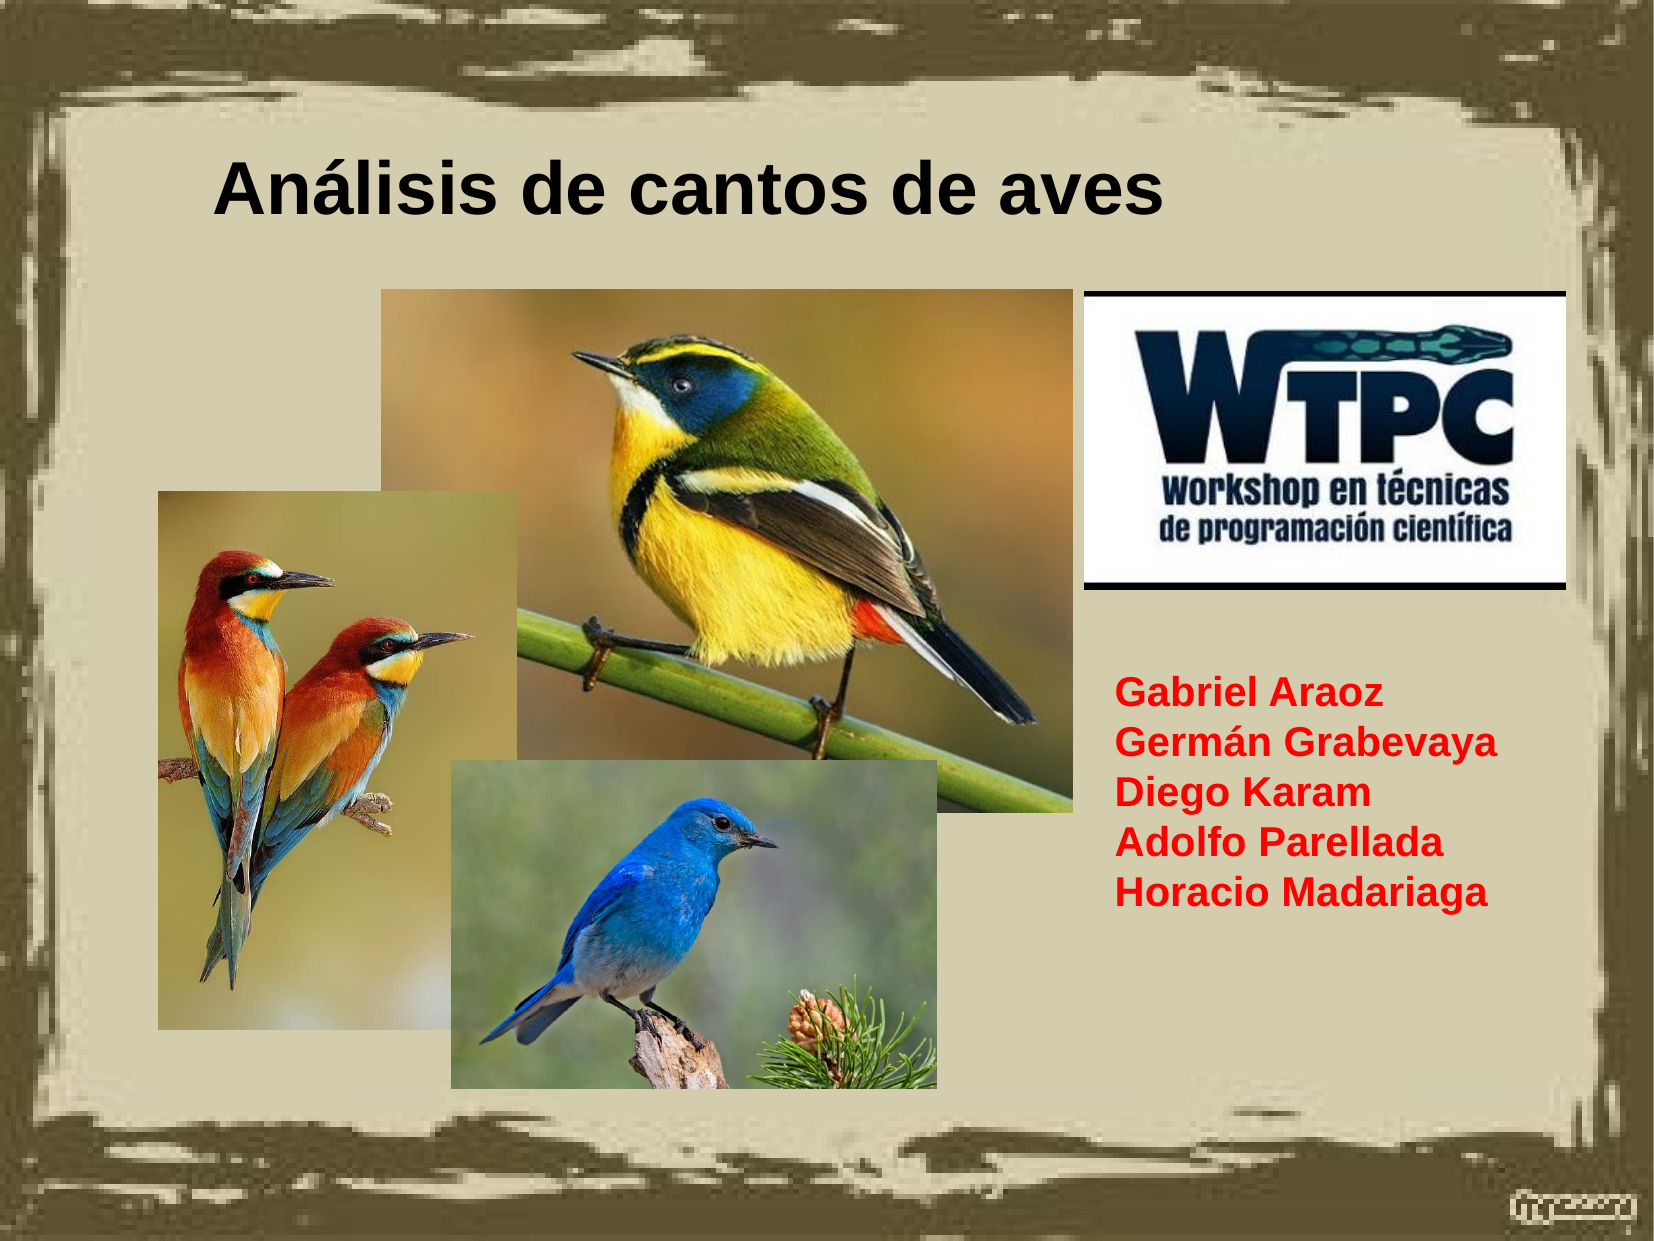

Análisis de cantos de aves
Gabriel Araoz
Germán Grabevaya
Diego Karam
Adolfo Parellada
Horacio Madariaga